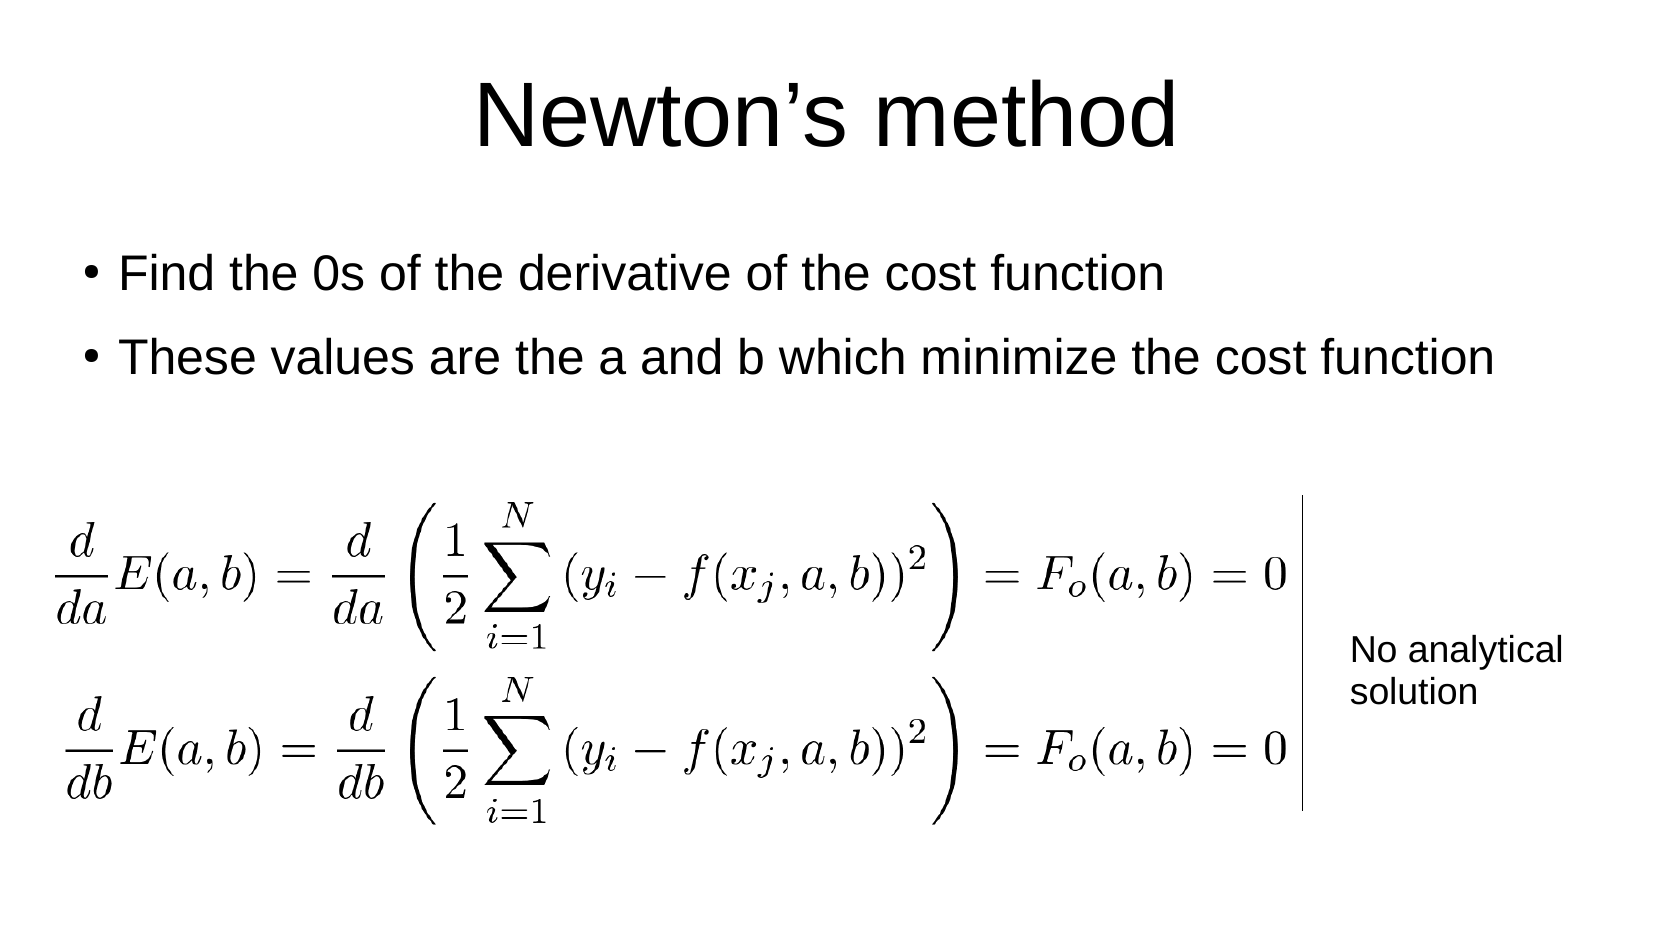

# Newton’s method
Find the 0s of the derivative of the cost function
These values are the a and b which minimize the cost function
No analytical solution